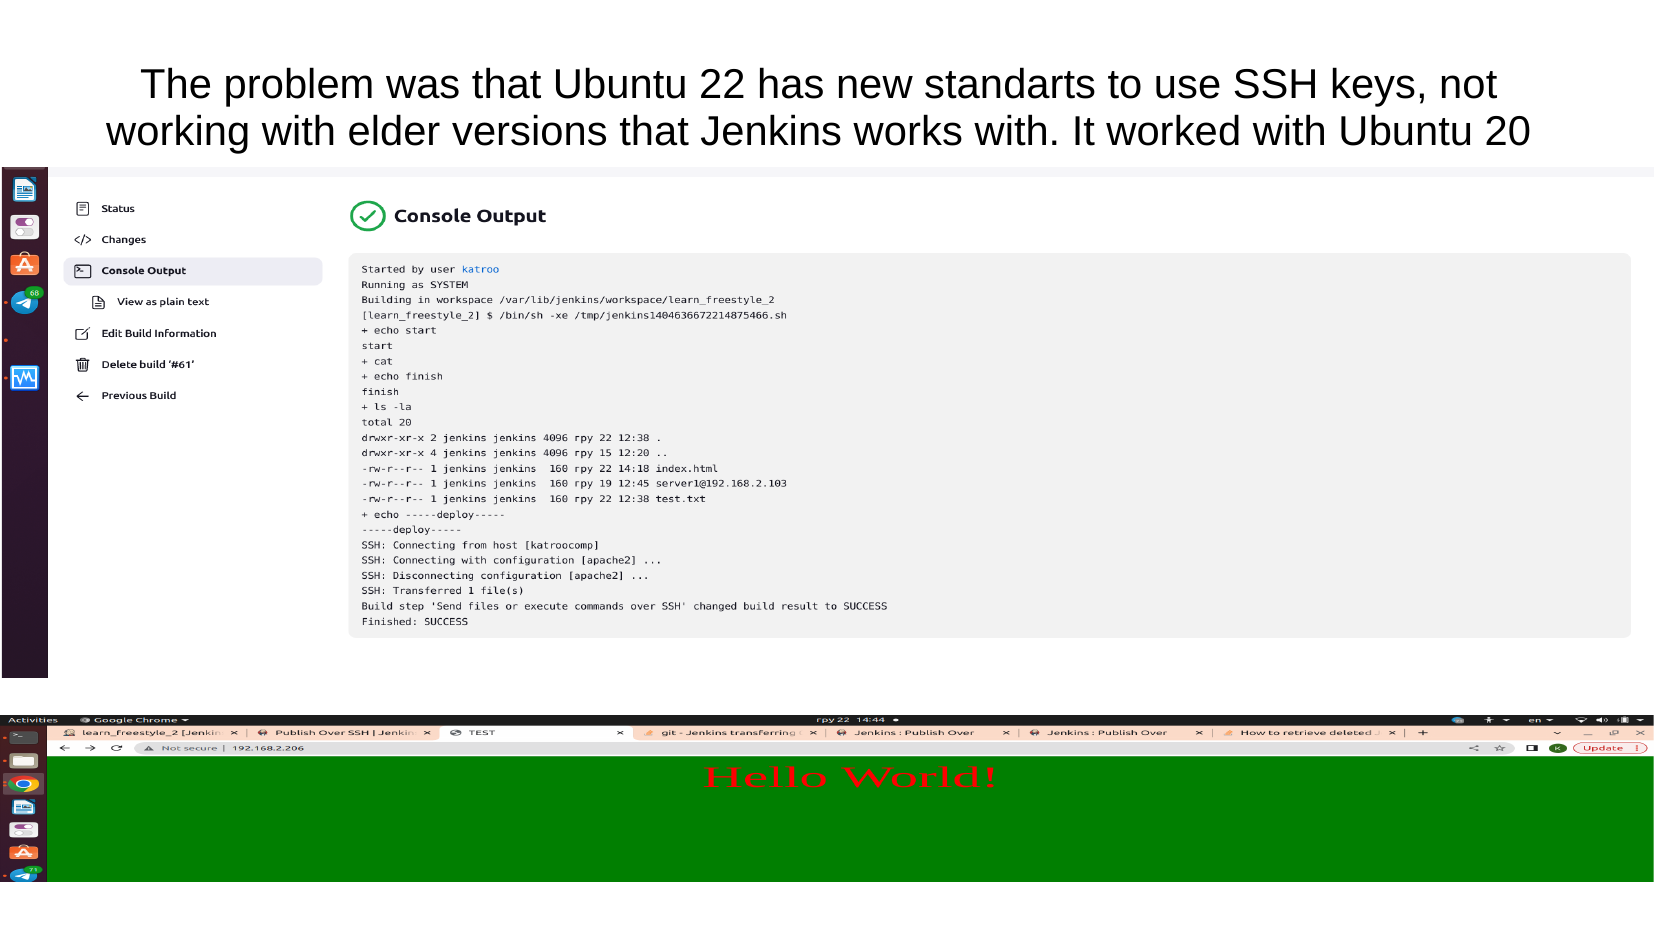

# The problem was that Ubuntu 22 has new standarts to use SSH keys, not working with elder versions that Jenkins works with. It worked with Ubuntu 20